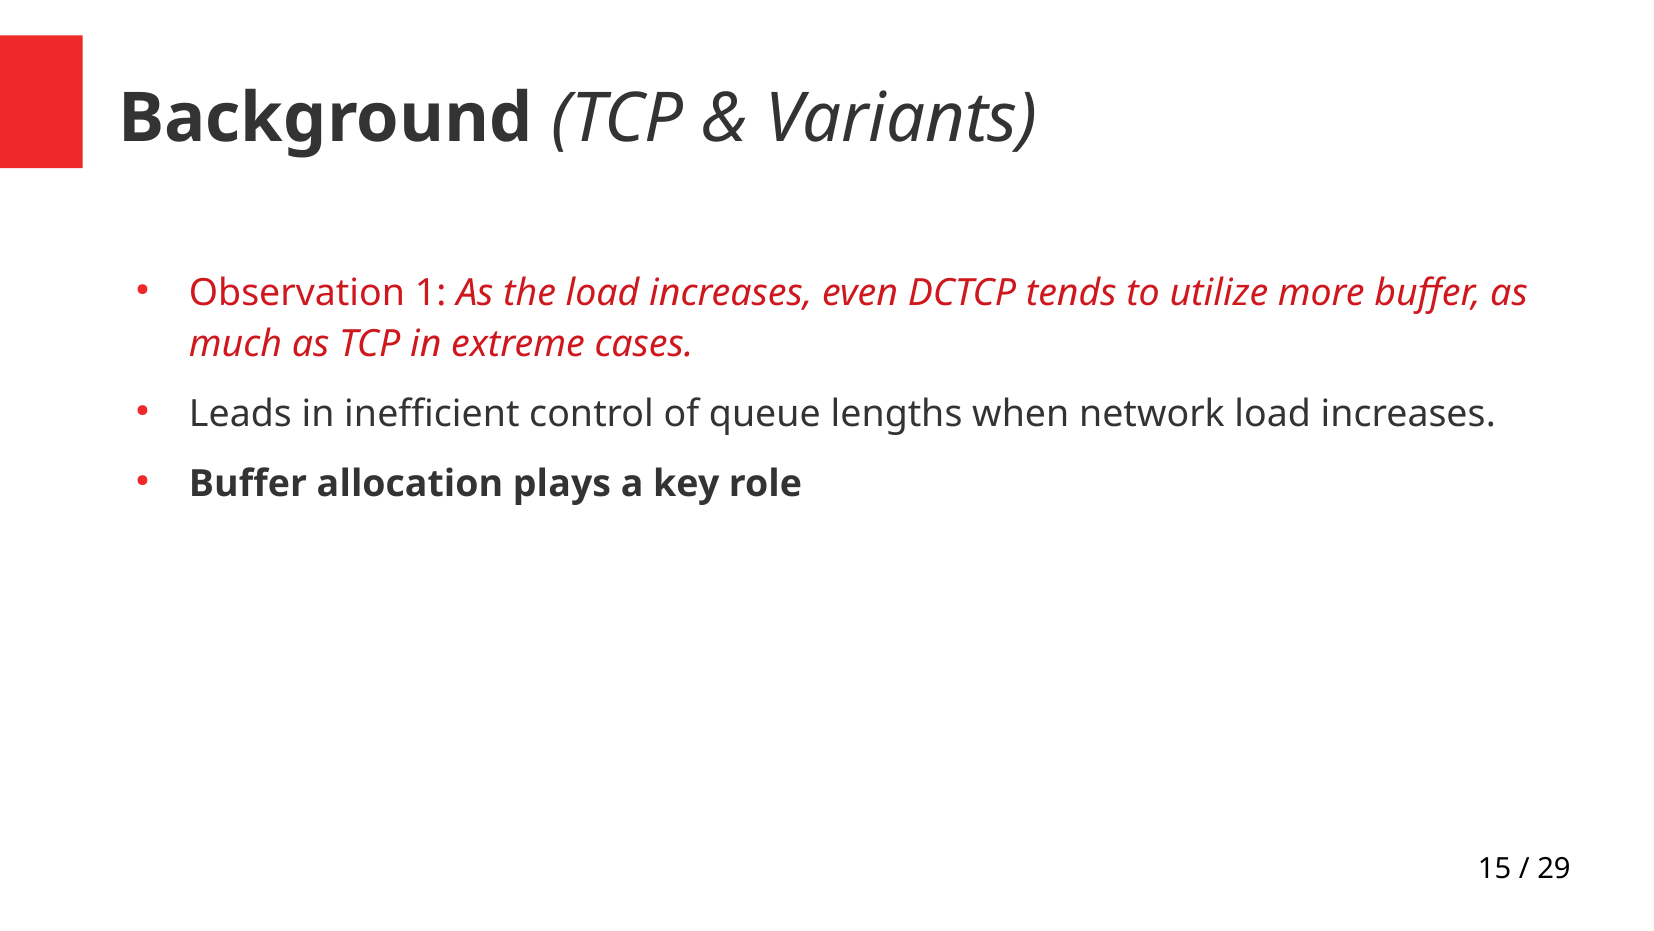

# Background (TCP & Variants)
Observation 1: As the load increases, even DCTCP tends to utilize more buffer, as much as TCP in extreme cases.
Leads in inefficient control of queue lengths when network load increases.
Buffer allocation plays a key role
15